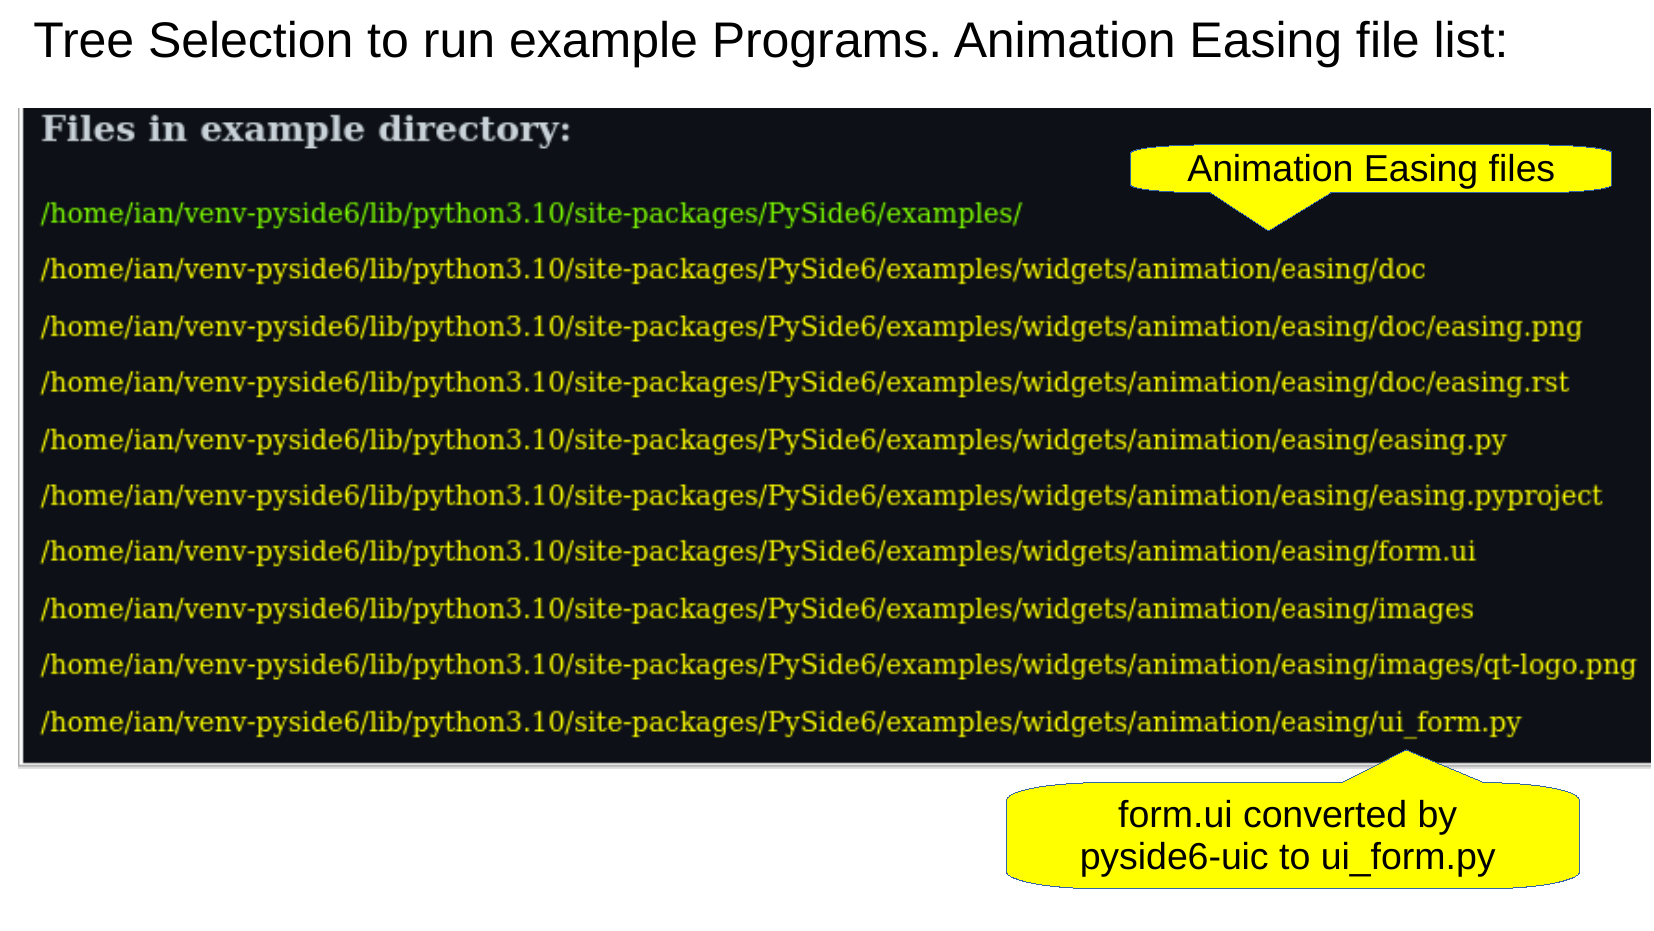

Tree Selection to run example Programs. Animation Easing file list:
Animation Easing files
form.ui converted by
pyside6-uic to ui_form.py